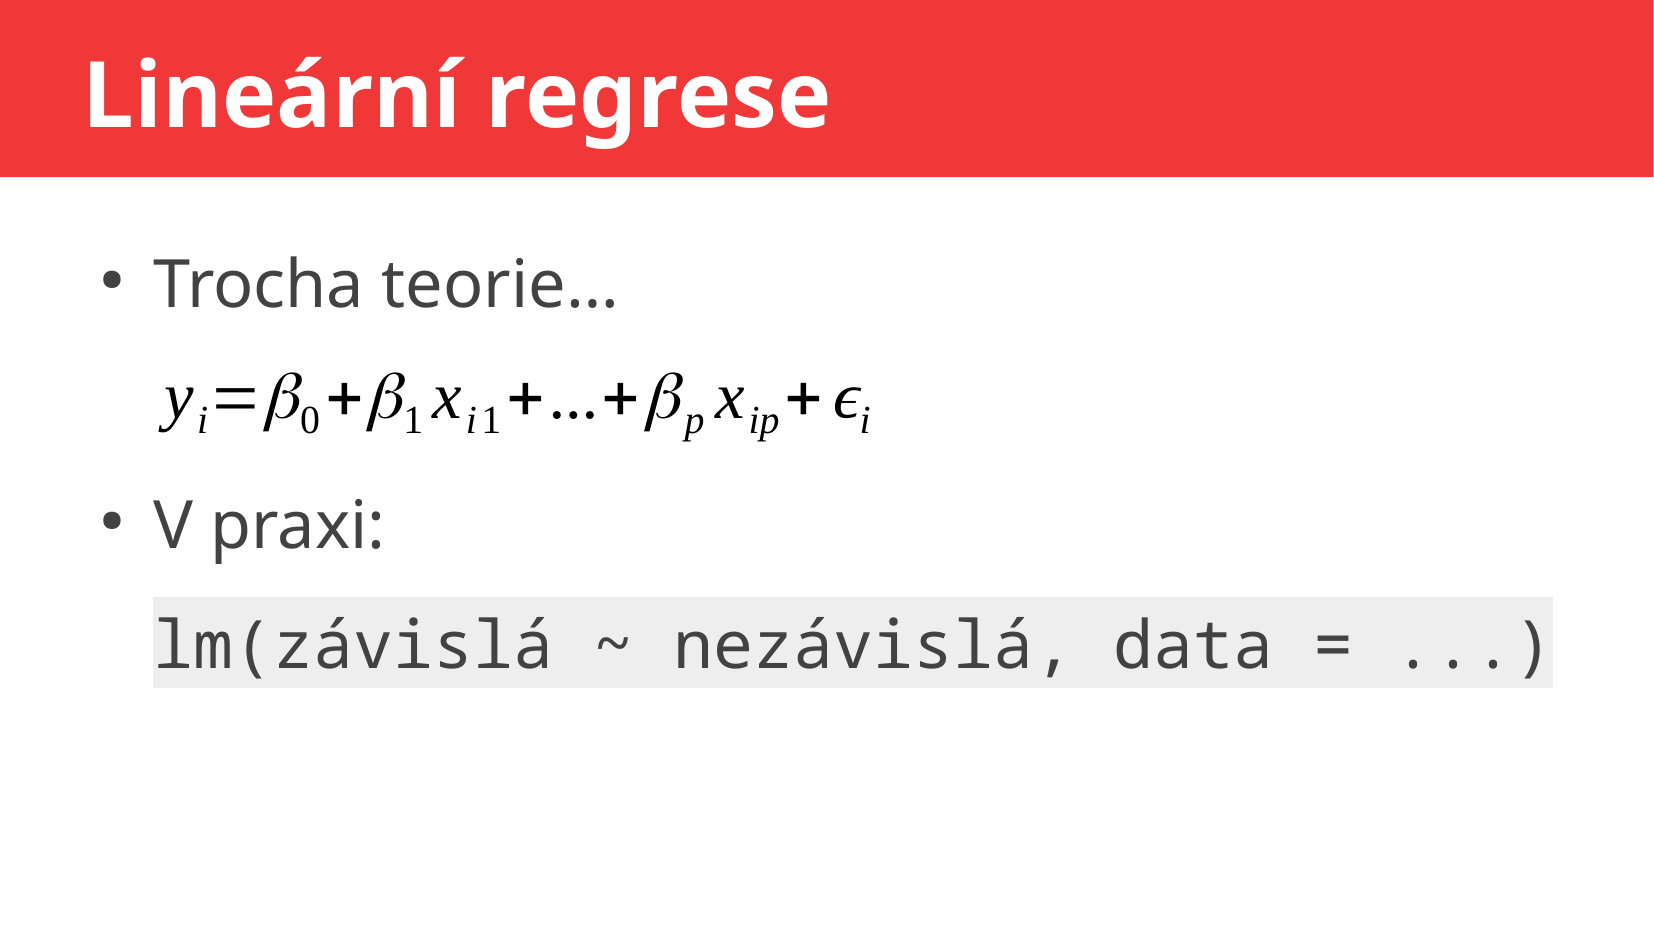

# Lineární regrese
Trocha teorie…
V praxi:
lm(závislá ~ nezávislá, data = ...)